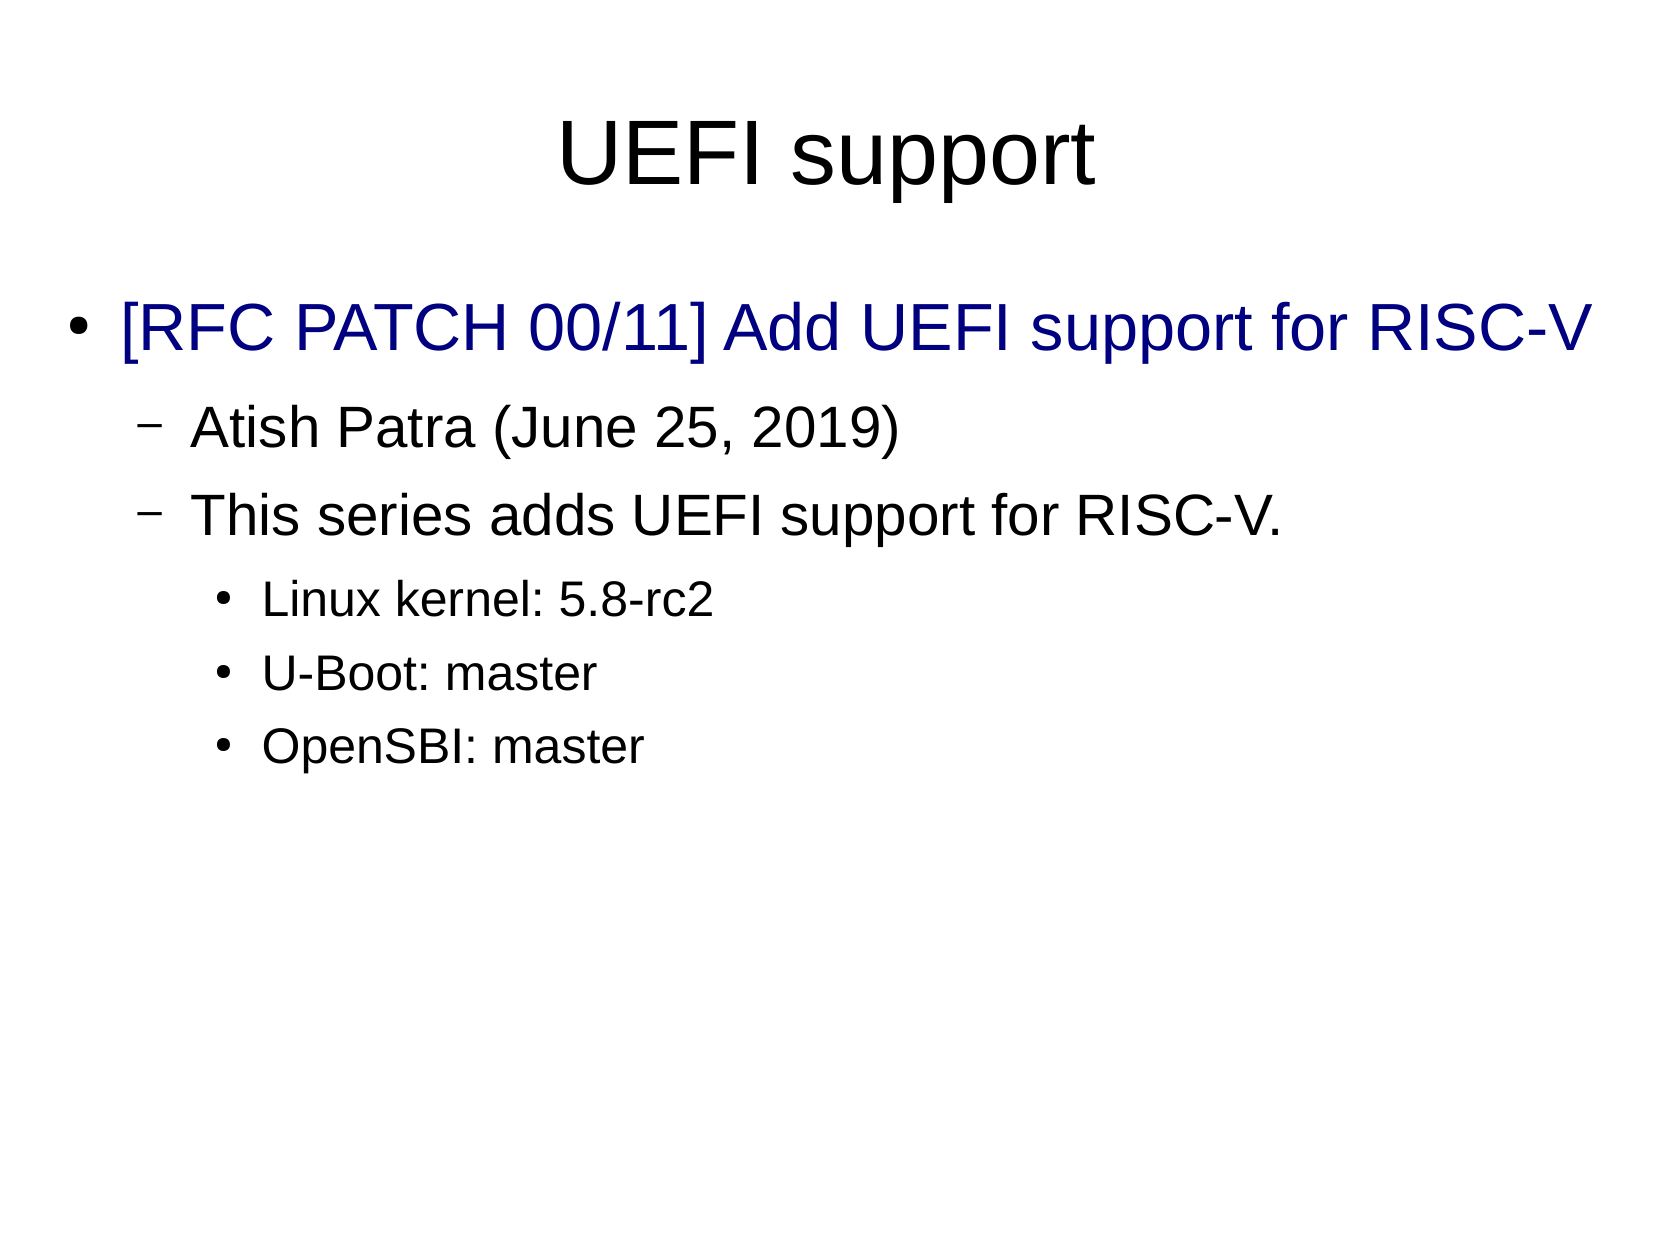

# UEFI support
[RFC PATCH 00/11] Add UEFI support for RISC-V
Atish Patra (June 25, 2019)
This series adds UEFI support for RISC-V.
Linux kernel: 5.8-rc2
U-Boot: master
OpenSBI: master